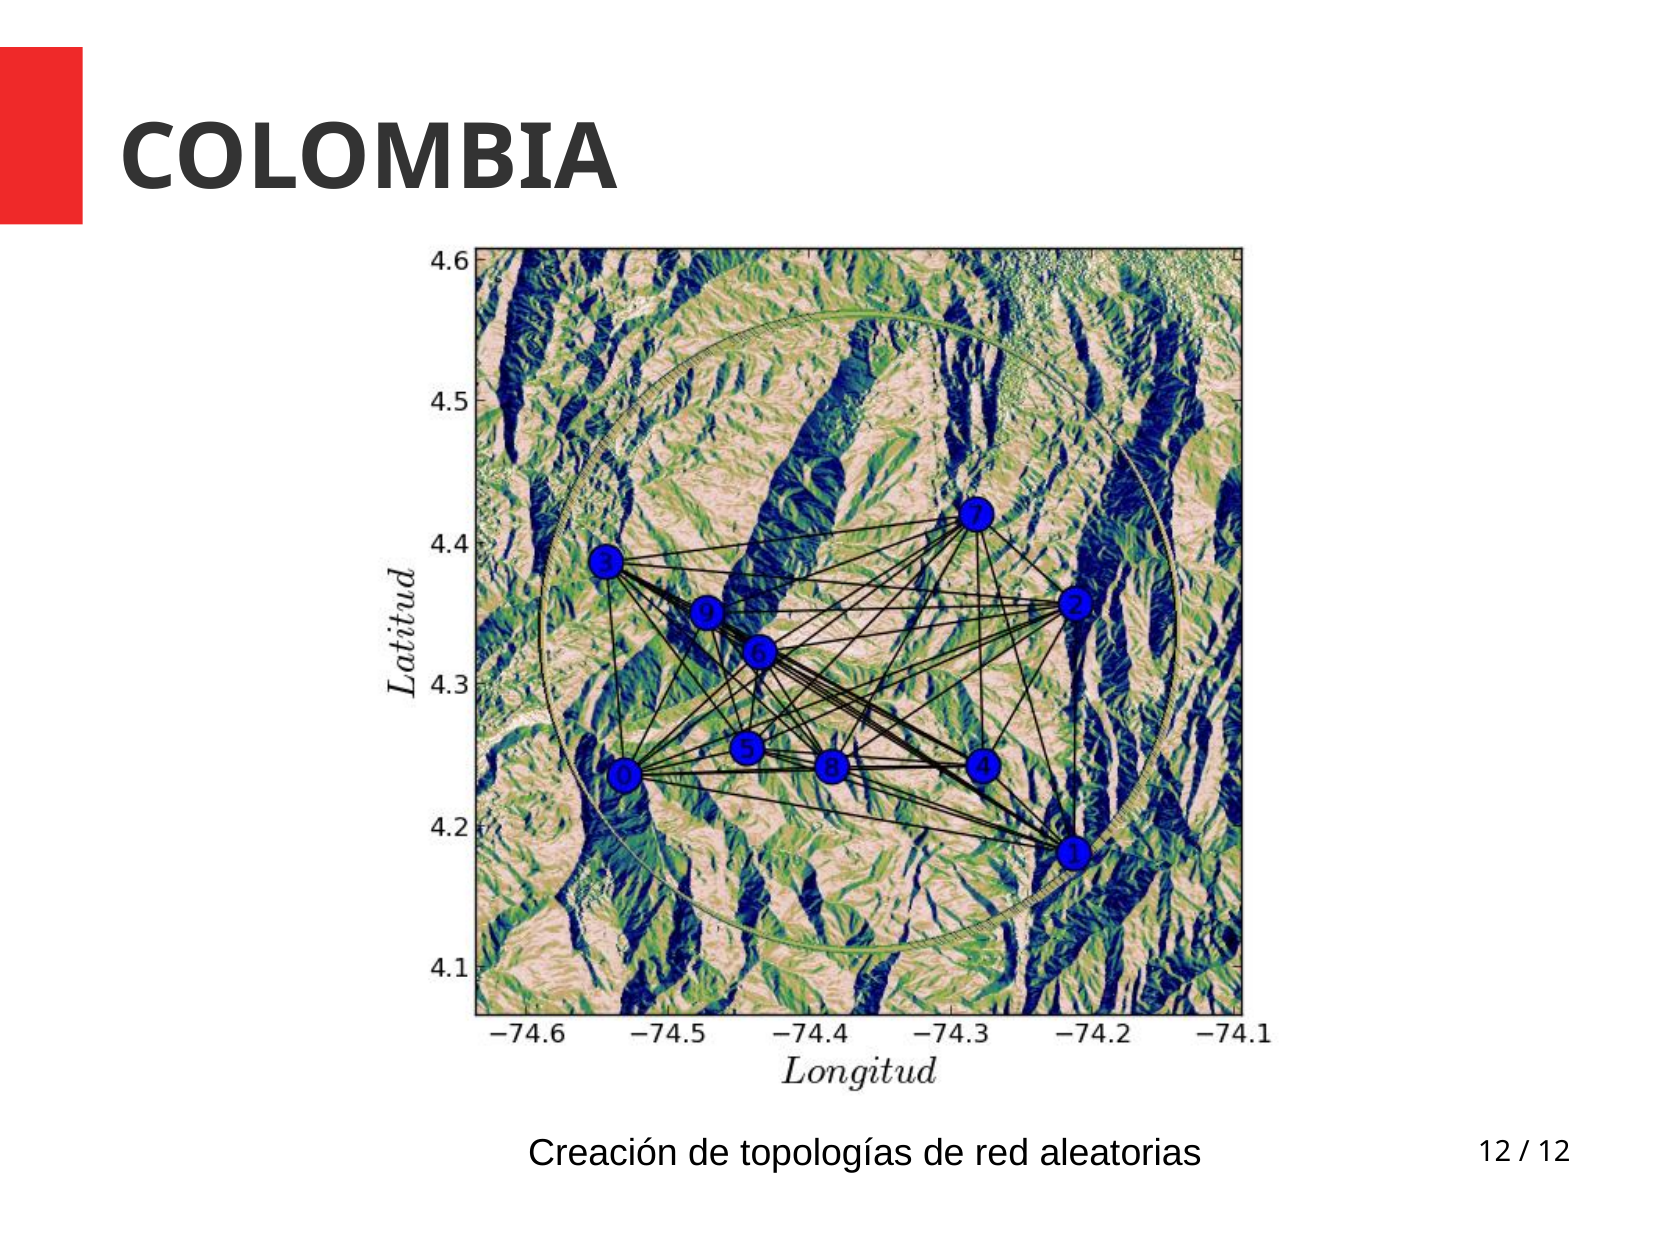

# COLOMBIA
Creación de topologías de red aleatorias
12